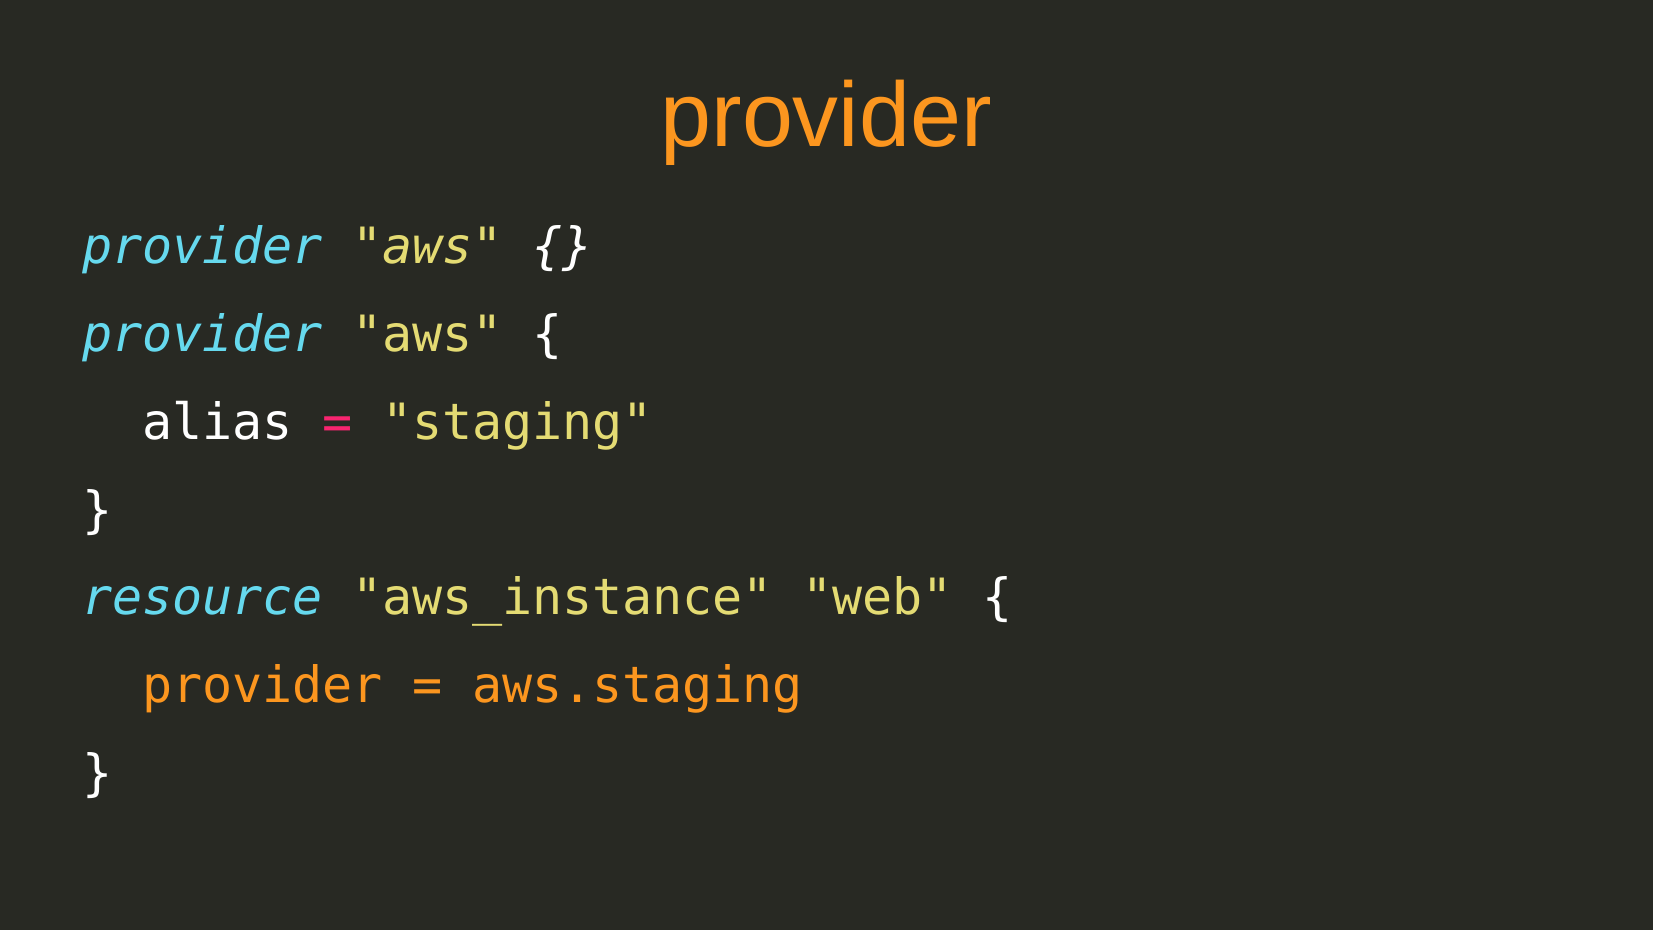

# provider
provider "aws" {}
provider "aws" {
 alias = "staging"
}
resource "aws_instance" "web" {
 provider = aws.staging
}